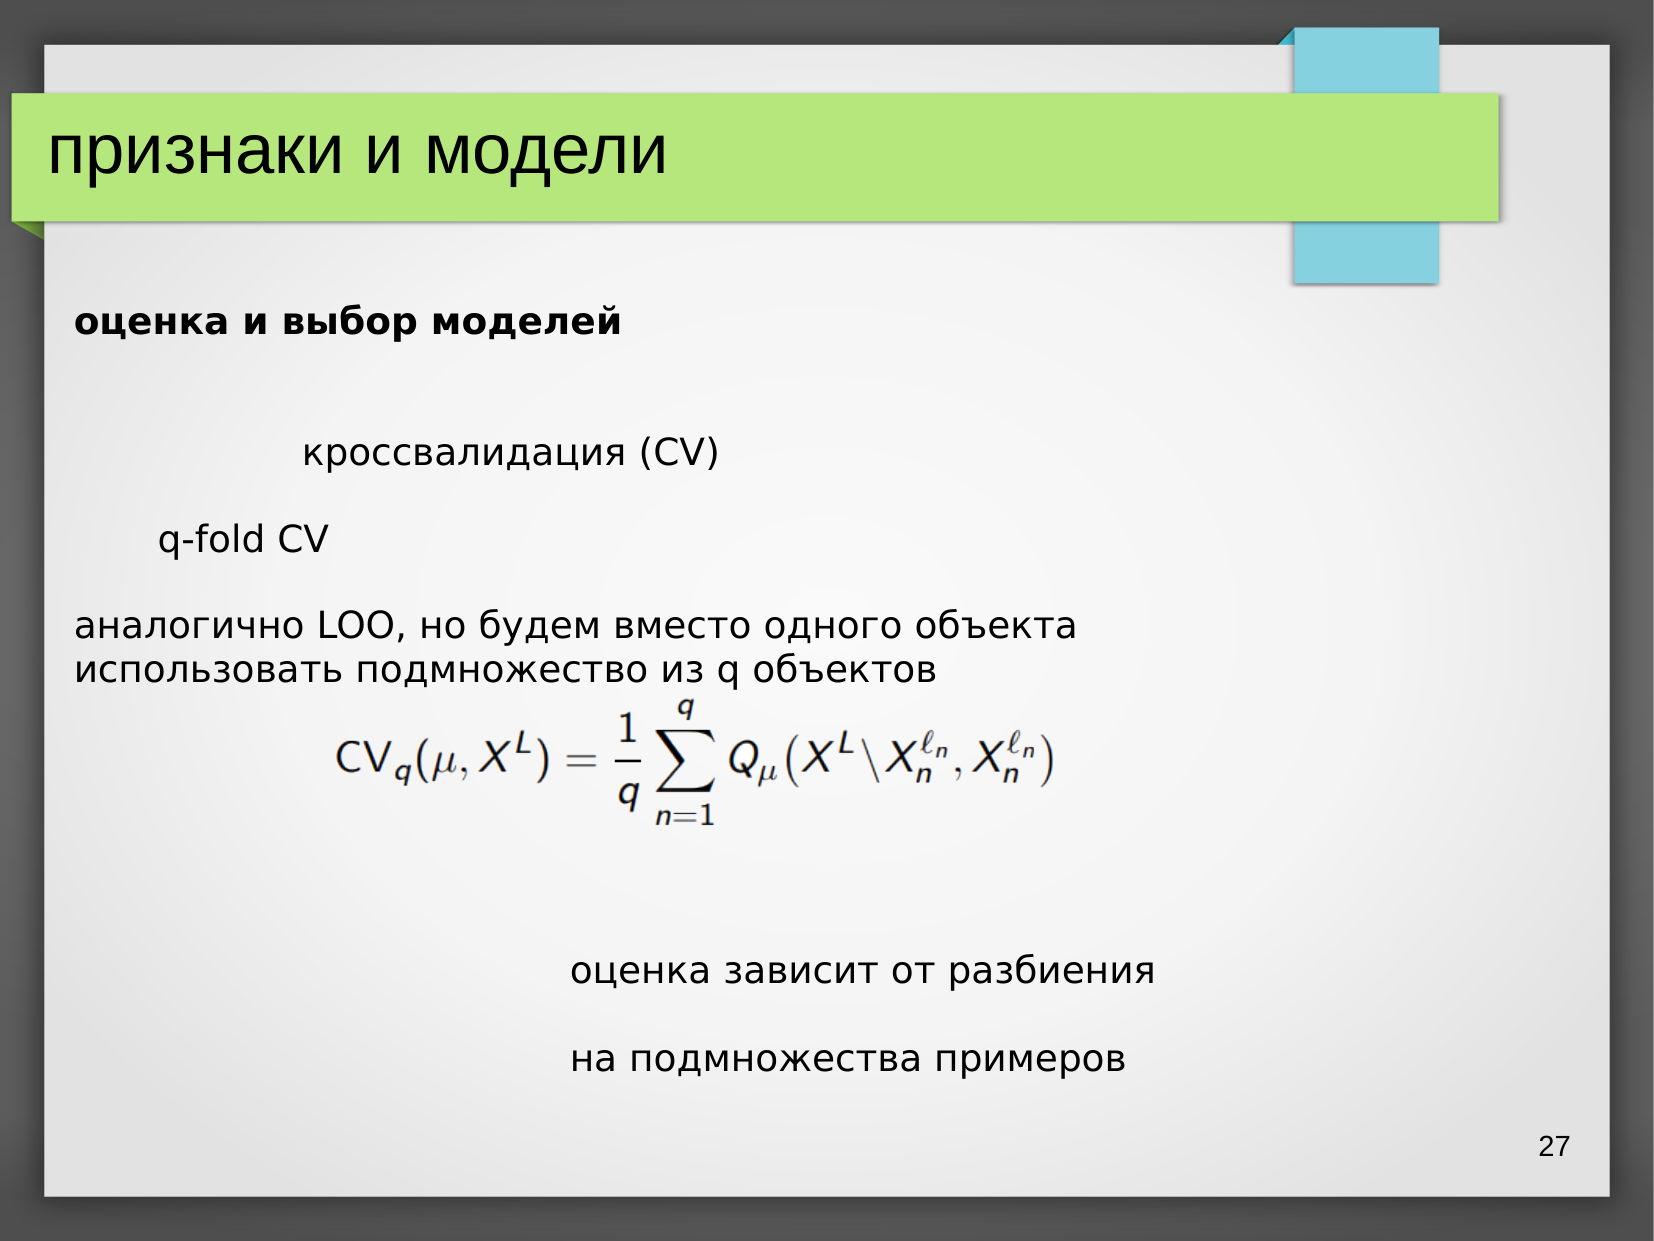

# признаки и модели
оценка и выбор моделей
 кроссвалидация (CV)
 q-fold CV
аналогично LOO, но будем вместо одного объекта
использовать подмножество из q объектов
оценка зависит от разбиения
на подмножества примеров
27